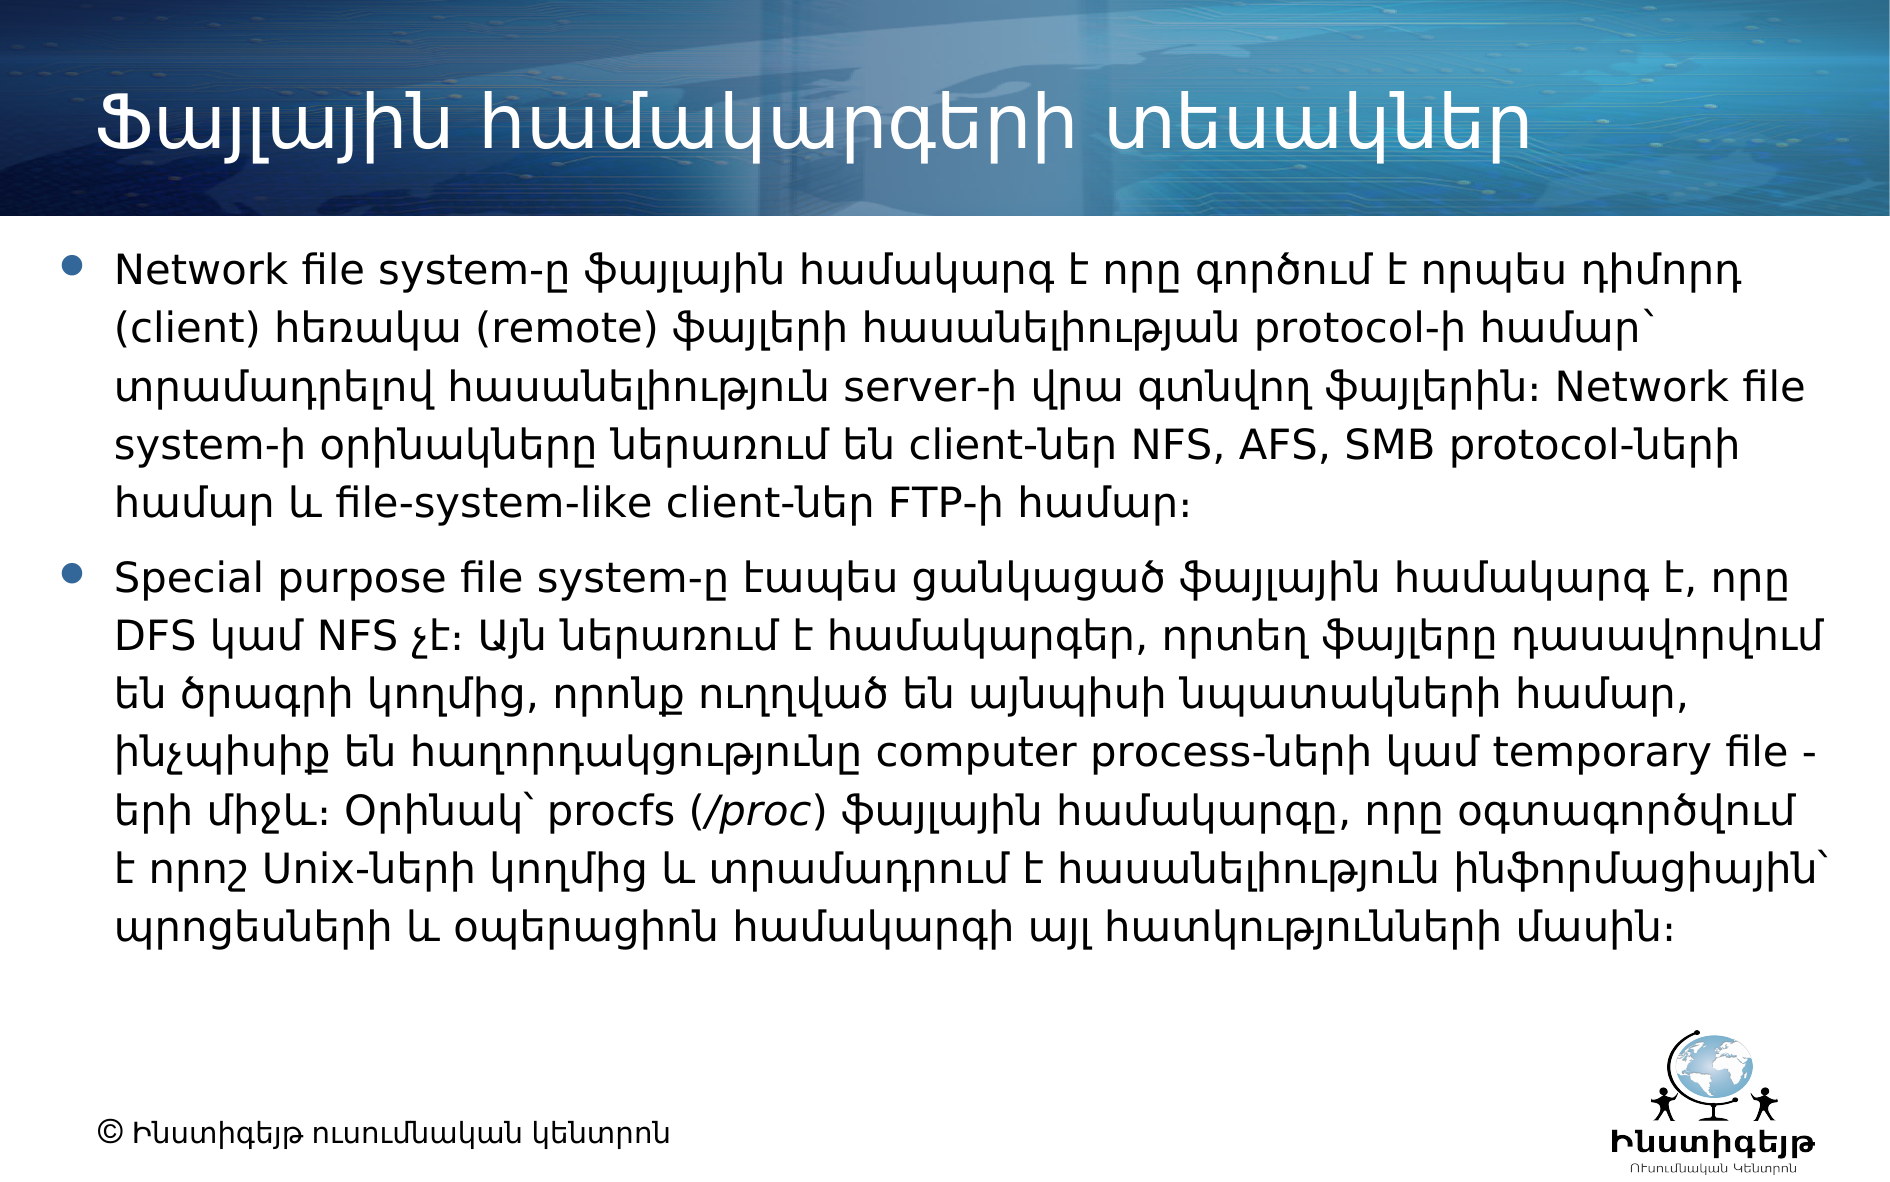

# Ֆայլային համակարգերի տեսակներ
Network file system-ը ֆայլային համակարգ է որը գործում է որպես դիմորդ (client) հեռակա (remote) ֆայլերի հասանելիության protocol-ի համար` տրամադրելով հասանելիություն server-ի վրա գտնվող ֆայլերին։ Network file system-ի օրինակները ներառում են client-ներ NFS, AFS, SMB protocol-ների համար և file-system-like client-ներ FTP-ի համար։
Special purpose file system-ը էապես ցանկացած ֆայլային համակարգ է, որը DFS կամ NFS չէ։ Այն ներառում է համակարգեր, որտեղ ֆայլերը դասավորվում են ծրագրի կողմից, որոնք ուղղված են այնպիսի նպատակների համար, ինչպիսիք են հաղորդակցությունը computer process-ների կամ temporary file -երի միջև։ Օրինակ՝ procfs (/proc) ֆայլային համակարգը, որը օգտագործվում է որոշ Unix-ների կողմից և տրամադրում է հասանելիություն ինֆորմացիային՝ պրոցեսների և օպերացիոն համակարգի այլ հատկությունների մասին։